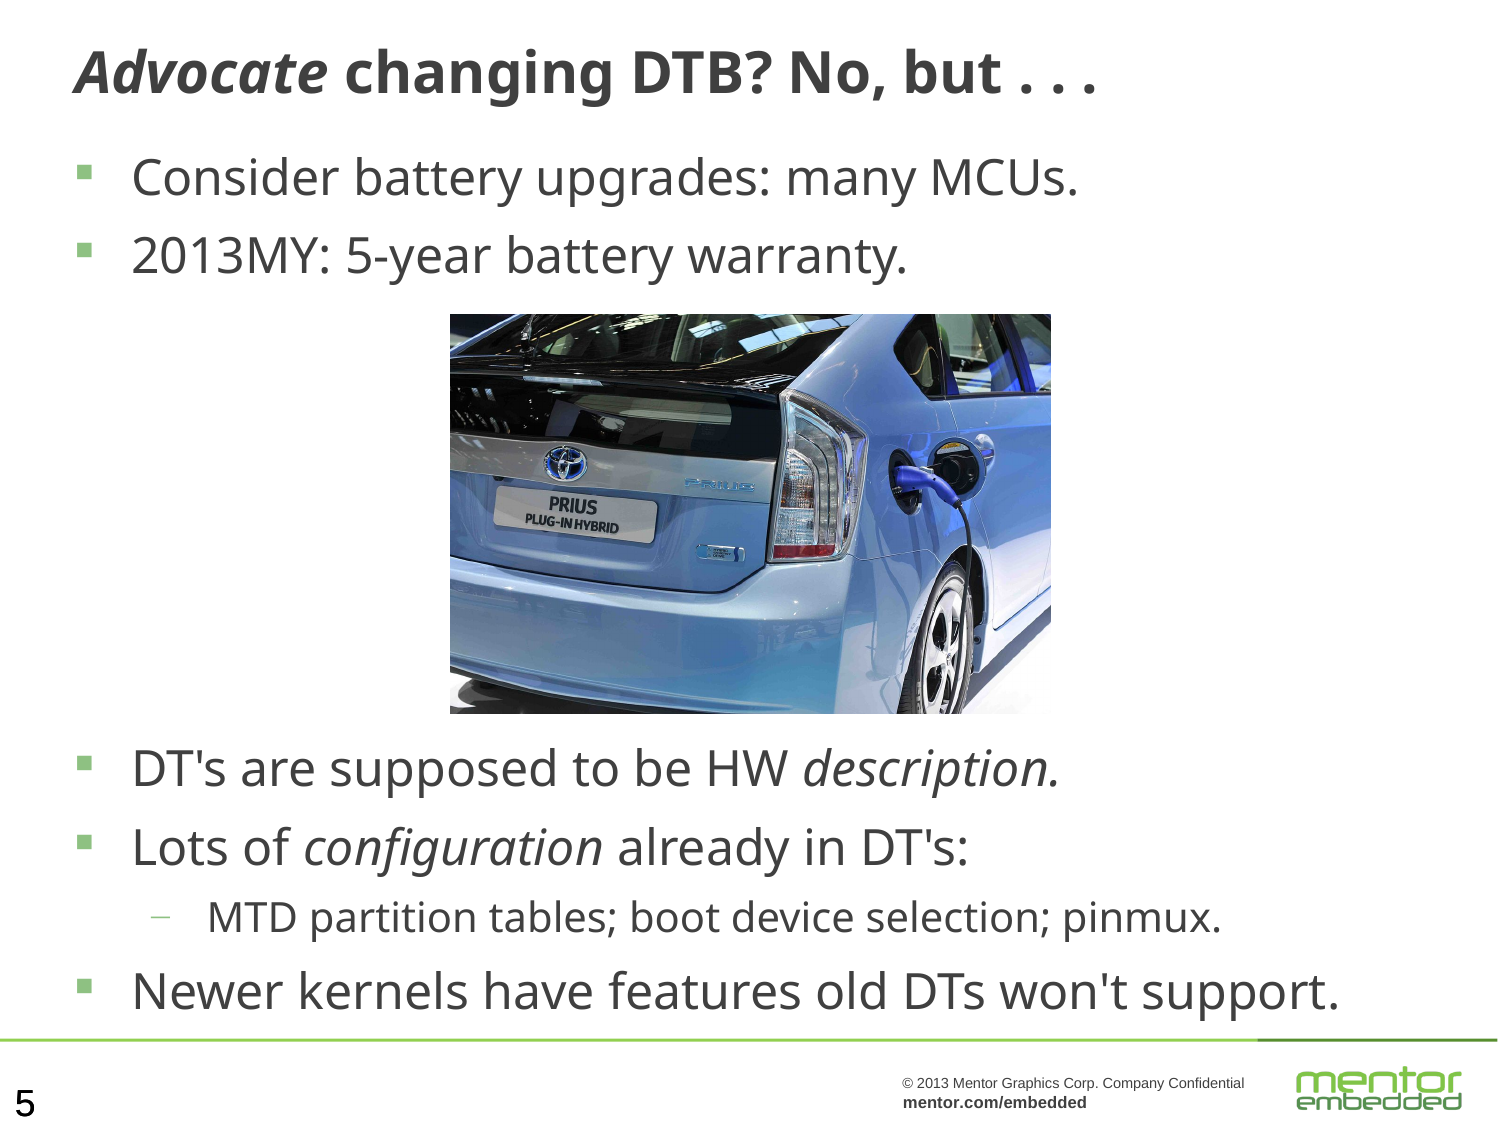

# Advocate changing DTB? No, but . . .
Consider battery upgrades: many MCUs.
2013MY: 5-year battery warranty.
DT's are supposed to be HW description.
Lots of configuration already in DT's:
MTD partition tables; boot device selection; pinmux.
Newer kernels have features old DTs won't support.